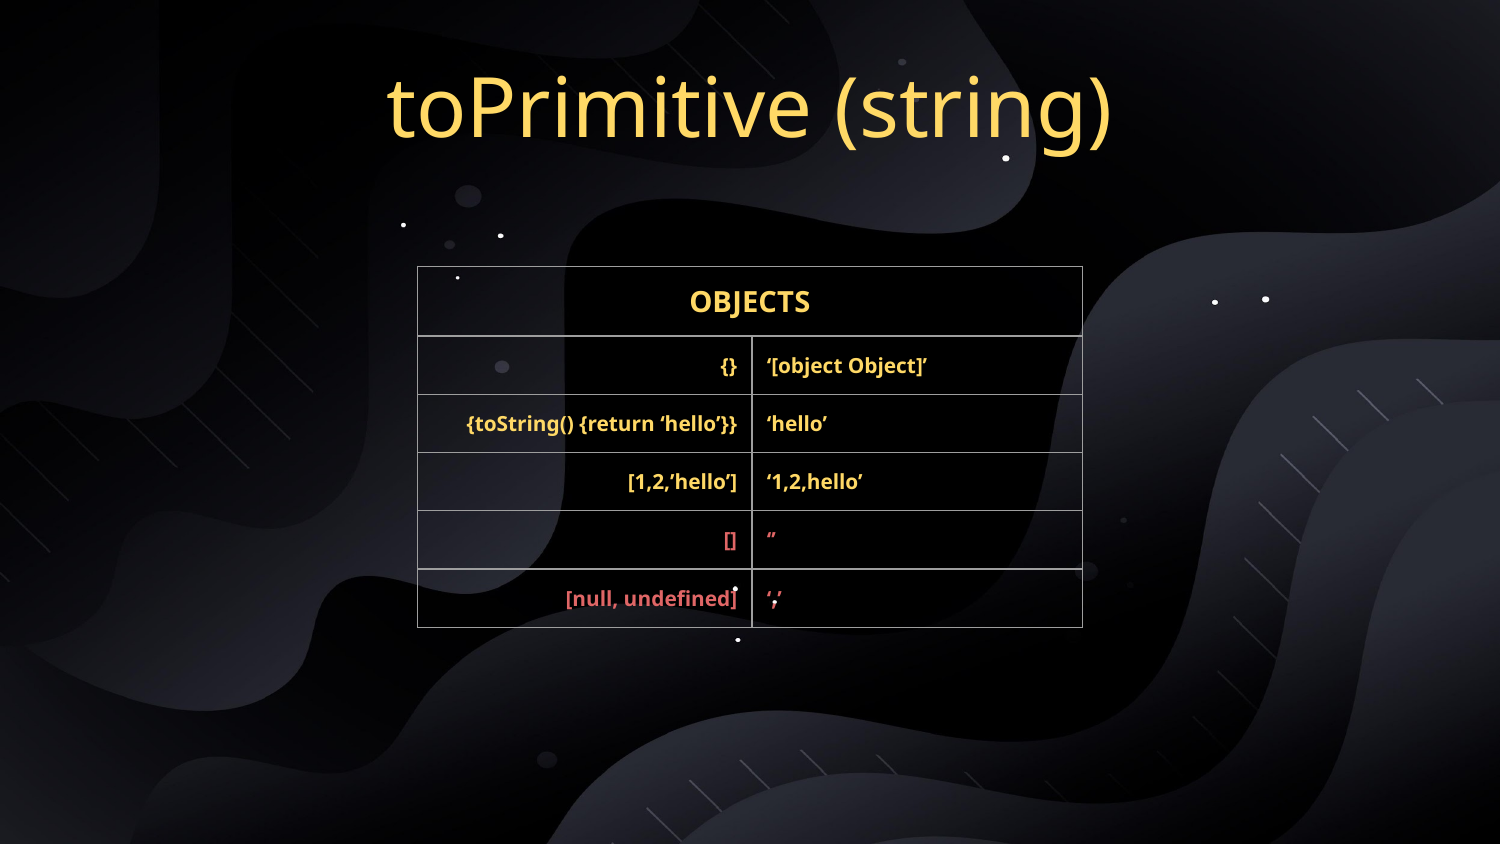

# toPrimitive (string)
| OBJECTS | |
| --- | --- |
| {} | ‘[object Object]’ |
| {toString() {return ‘hello’}} | ‘hello’ |
| [1,2,’hello’] | ‘1,2,hello’ |
| [] | ‘’ |
| [null, undefined] | ‘,’ |